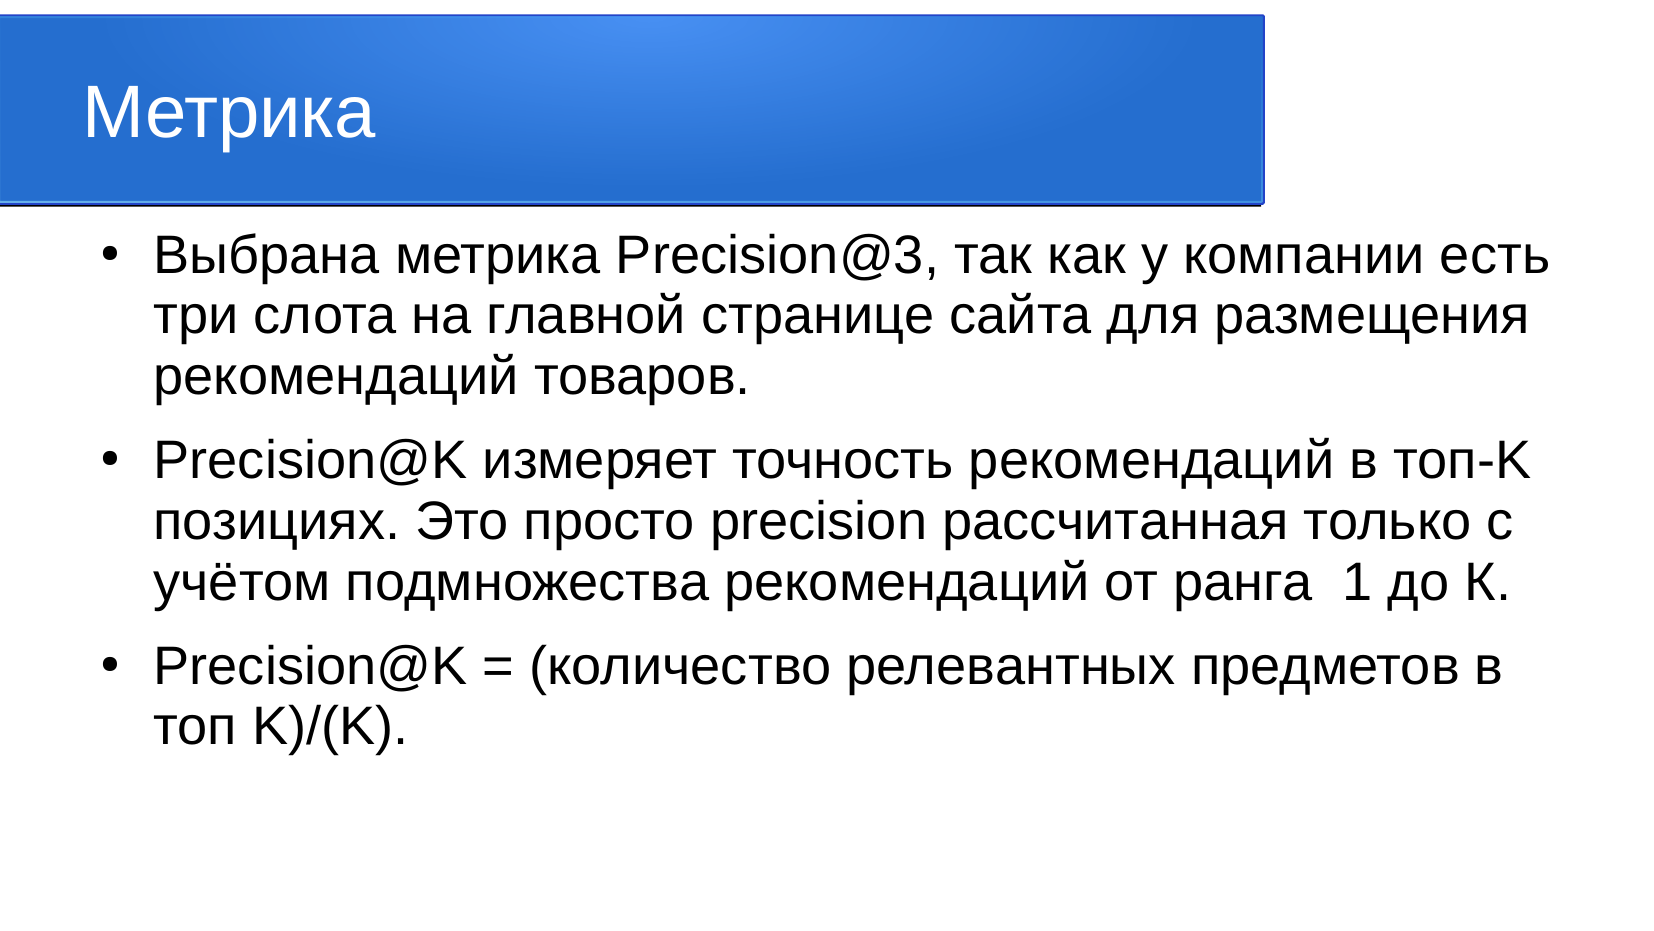

# Метрика
Выбрана метрика Precision@3, так как у компании есть три слота на главной странице сайта для размещения рекомендаций товаров.
Precision@K измеряет точность рекомендаций в топ-K позициях. Это просто precision рассчитанная только с учётом подмножества рекомендаций от ранга 1 до К.
Precision@K = (количество релевантных предметов в топ K)/(K).